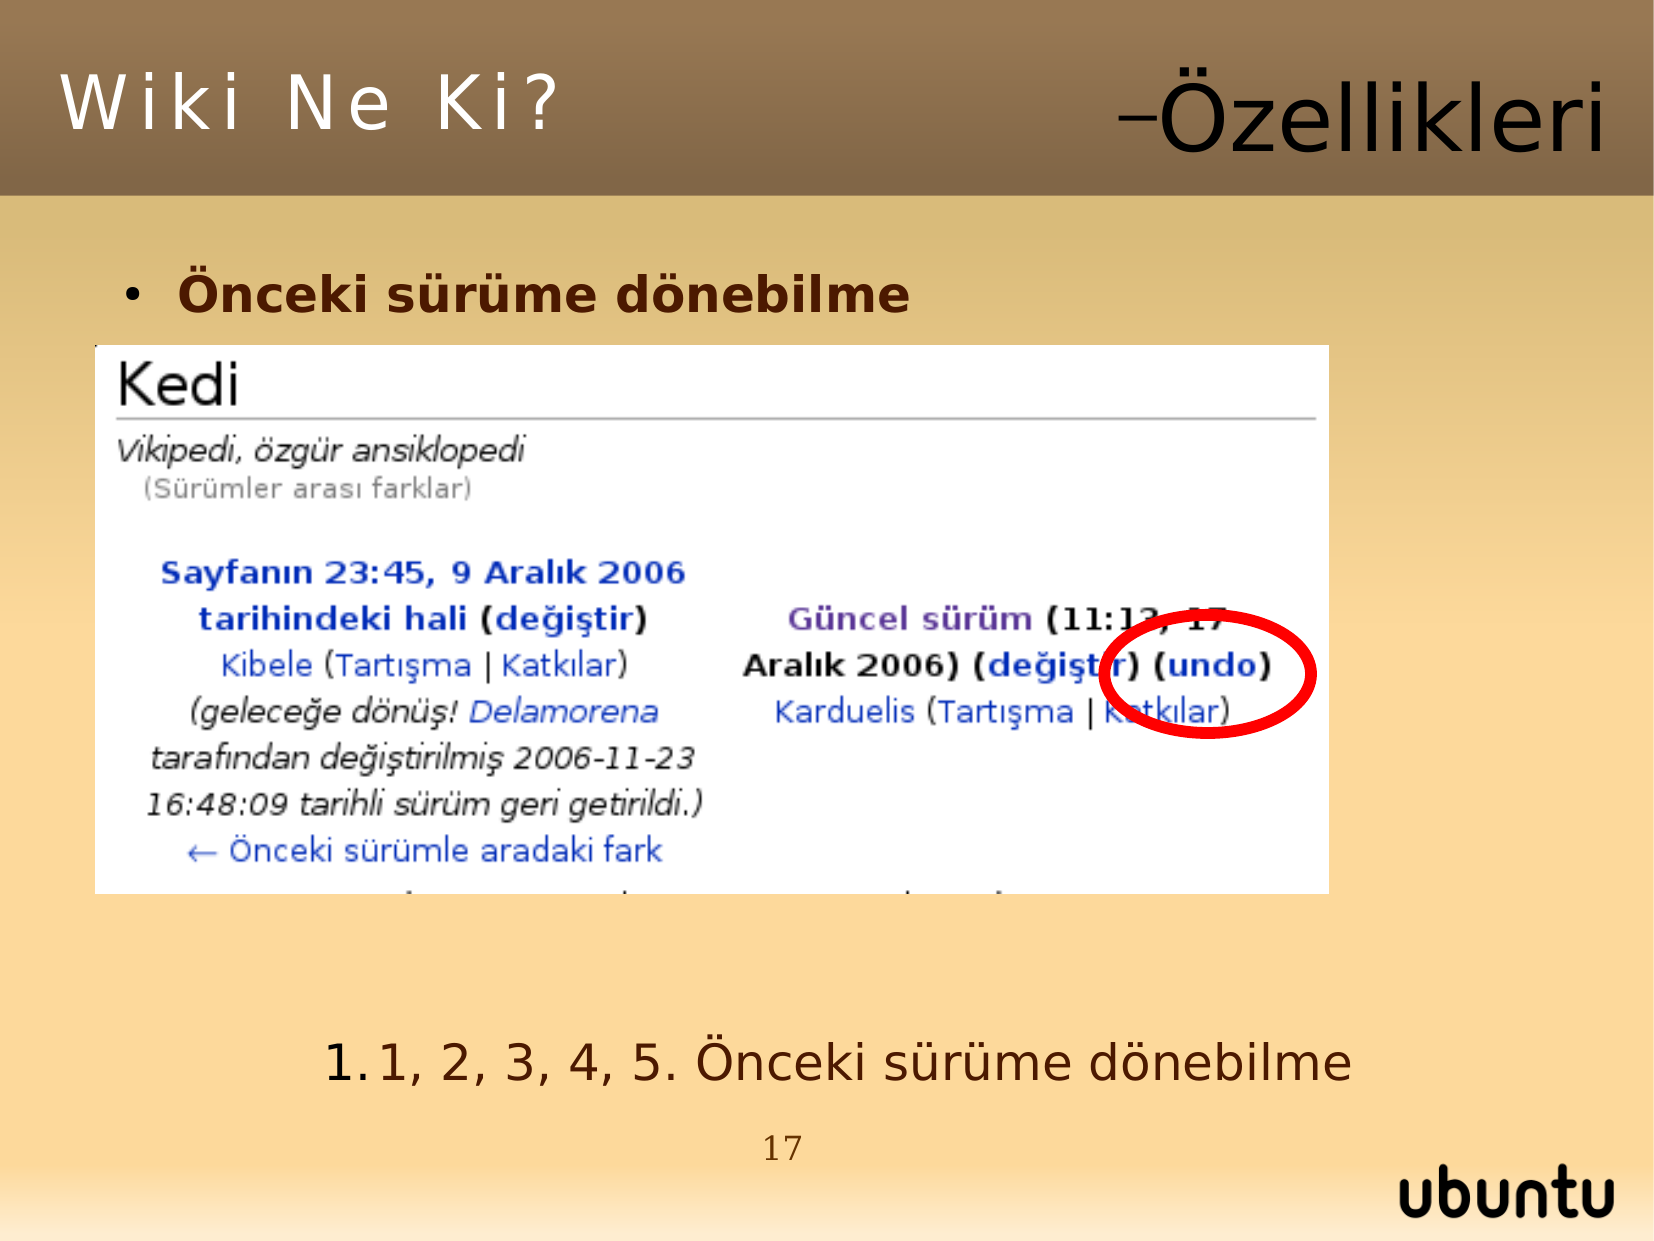

Wiki Ne Ki?
Özellikleri
Önceki sürüme dönebilme
# 1, 2, 3, 4, 5. Önceki sürüme dönebilme
17